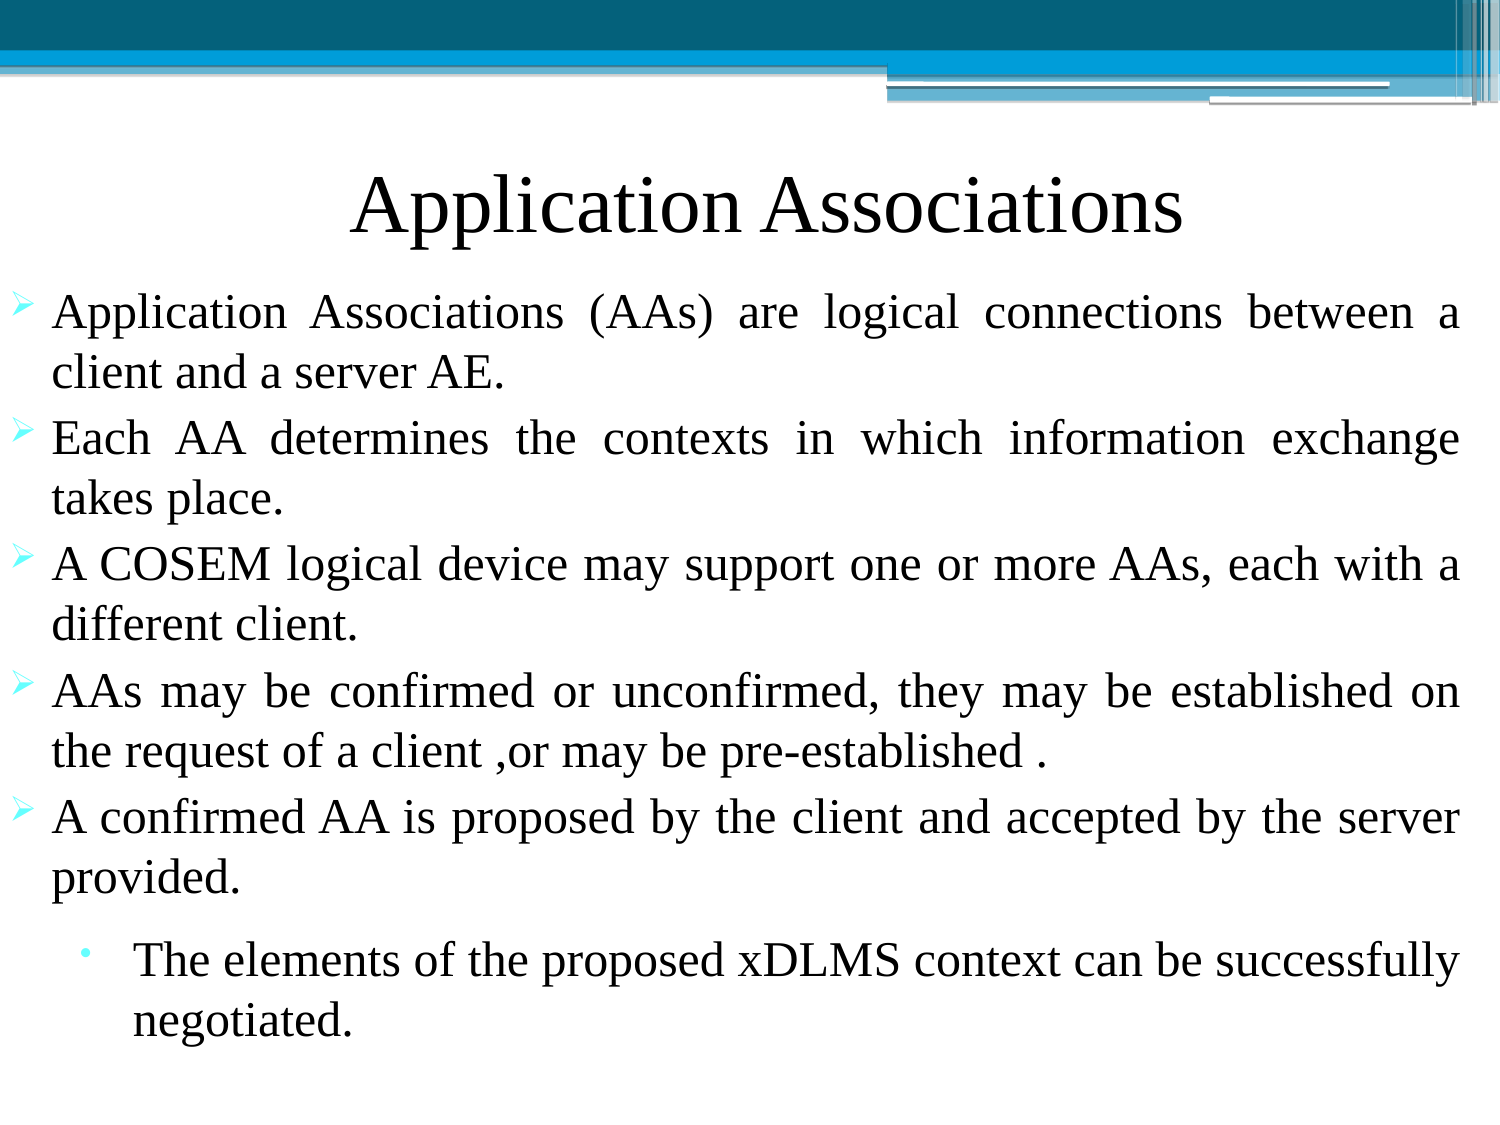

Application Associations
# Application Associations (AAs) are logical connections between a client and a server AE.
Each AA determines the contexts in which information exchange takes place.
A COSEM logical device may support one or more AAs, each with a different client.
AAs may be confirmed or unconfirmed, they may be established on the request of a client ,or may be pre-established .
A confirmed AA is proposed by the client and accepted by the server provided.
The elements of the proposed xDLMS context can be successfully negotiated.